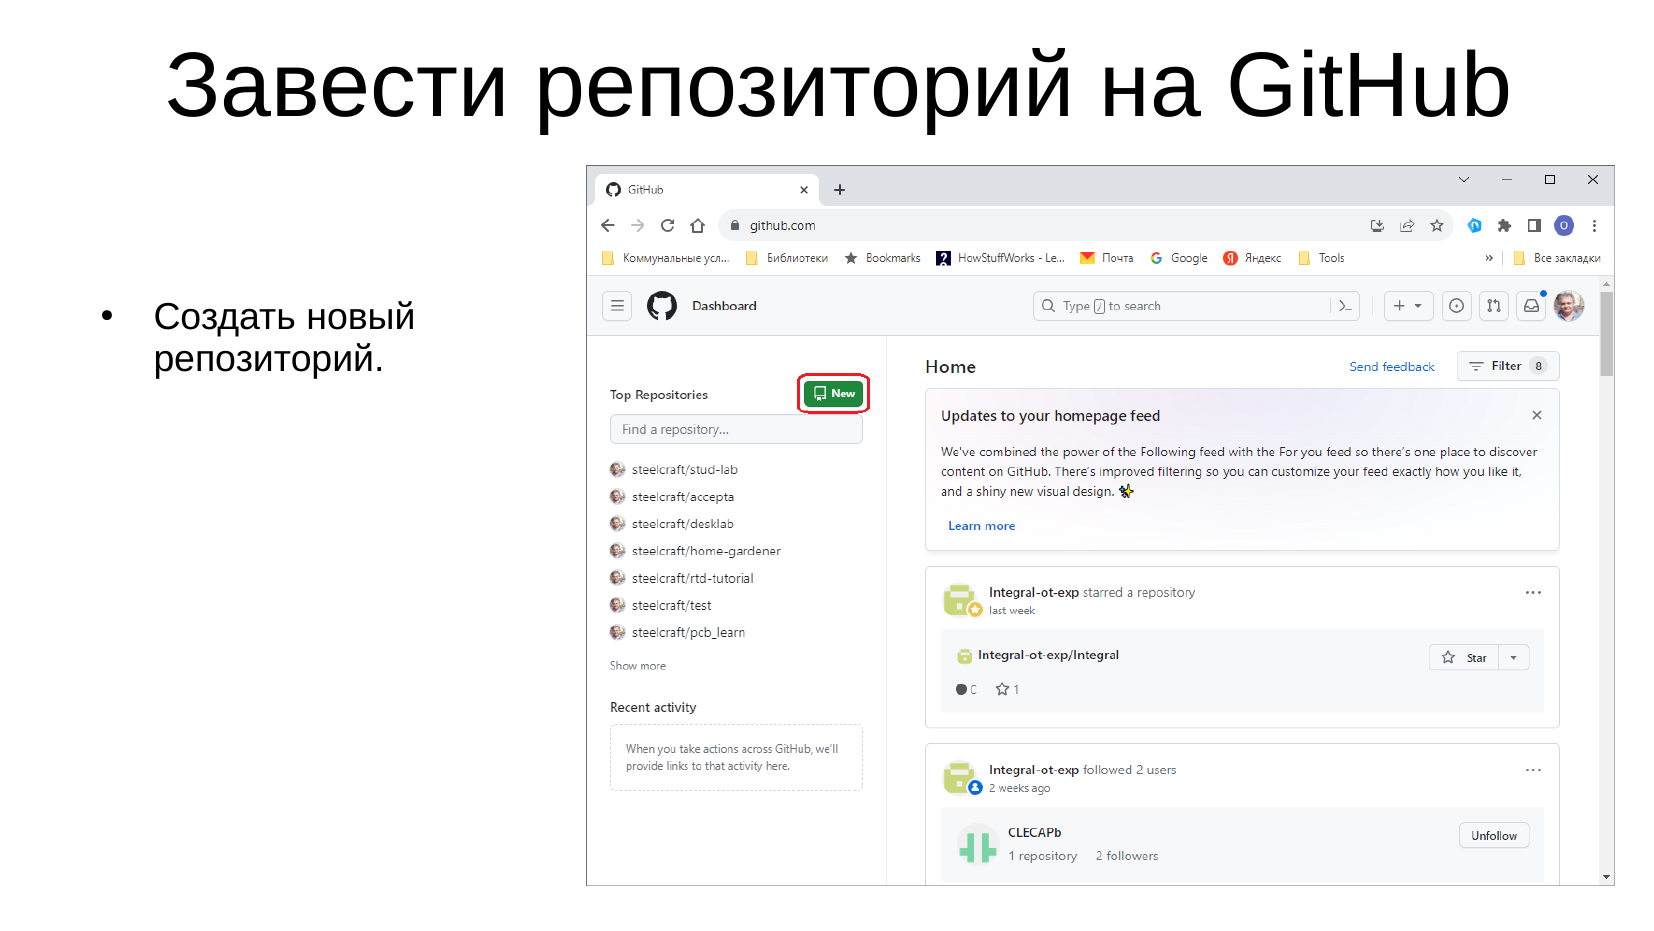

# Завести репозиторий на GitHub
Создать новый репозиторий.
5